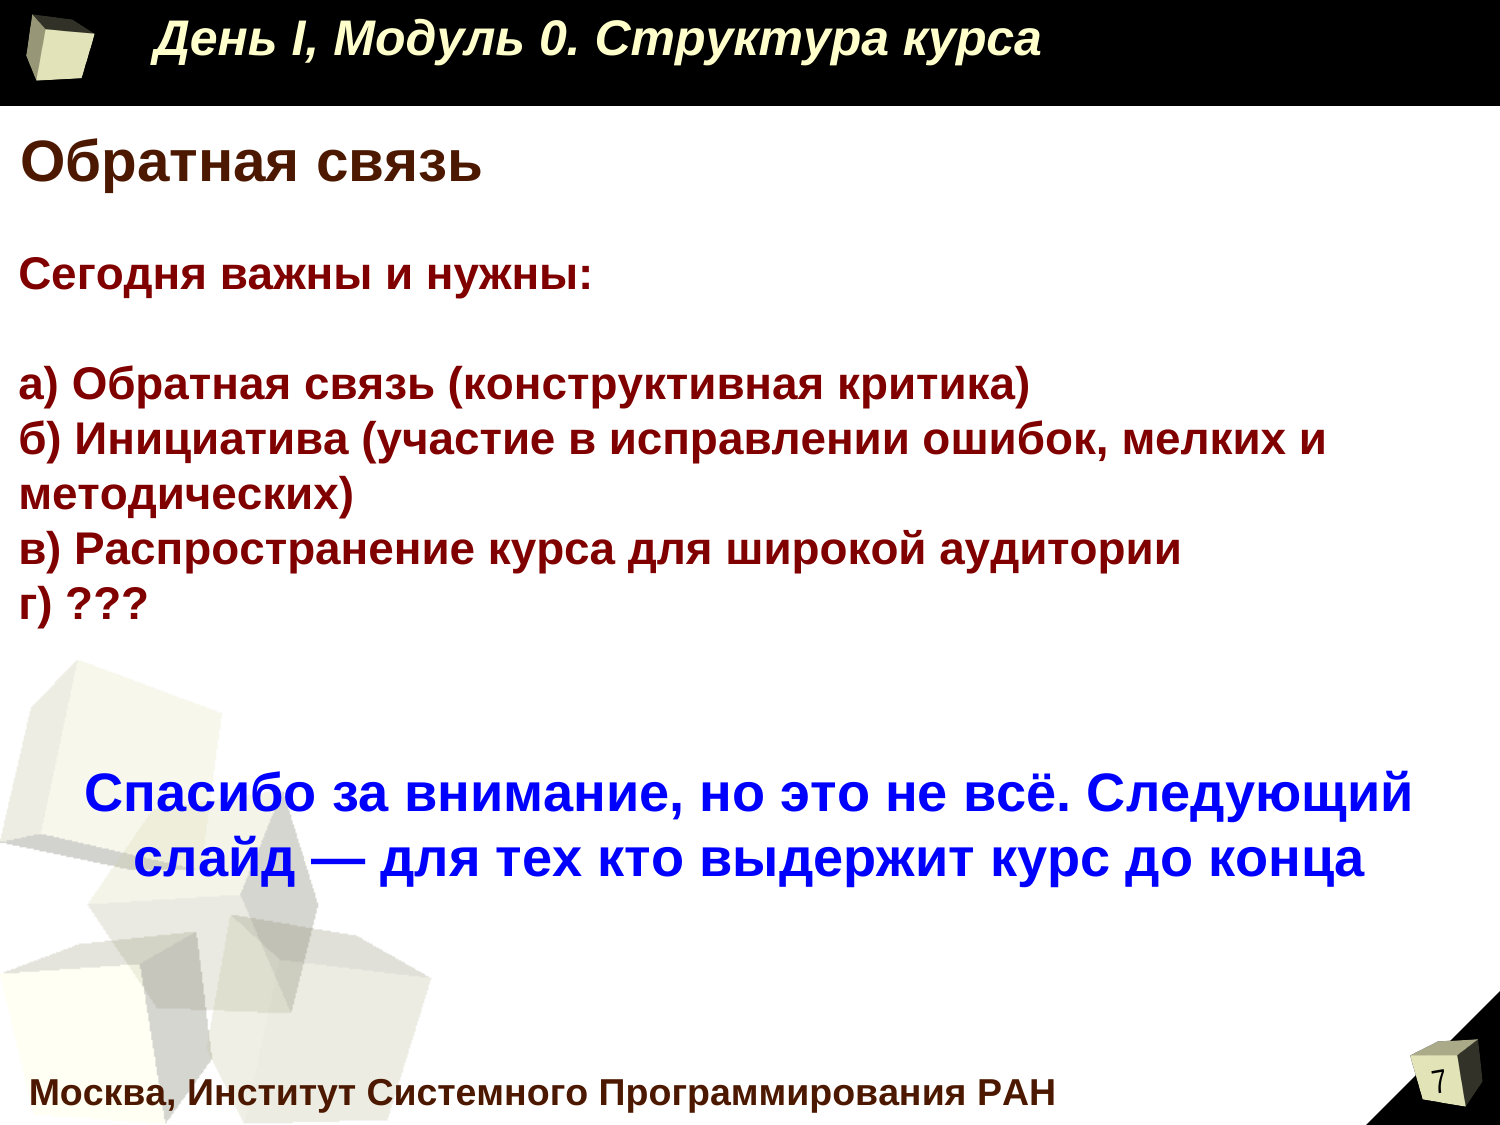

#
Обратная связь
Сегодня важны и нужны:
а) Обратная связь (конструктивная критика)
б) Инициатива (участие в исправлении ошибок, мелких и методических)
в) Распространение курса для широкой аудитории
г) ???
Спасибо за внимание, но это не всё. Следующий слайд — для тех кто выдержит курс до конца